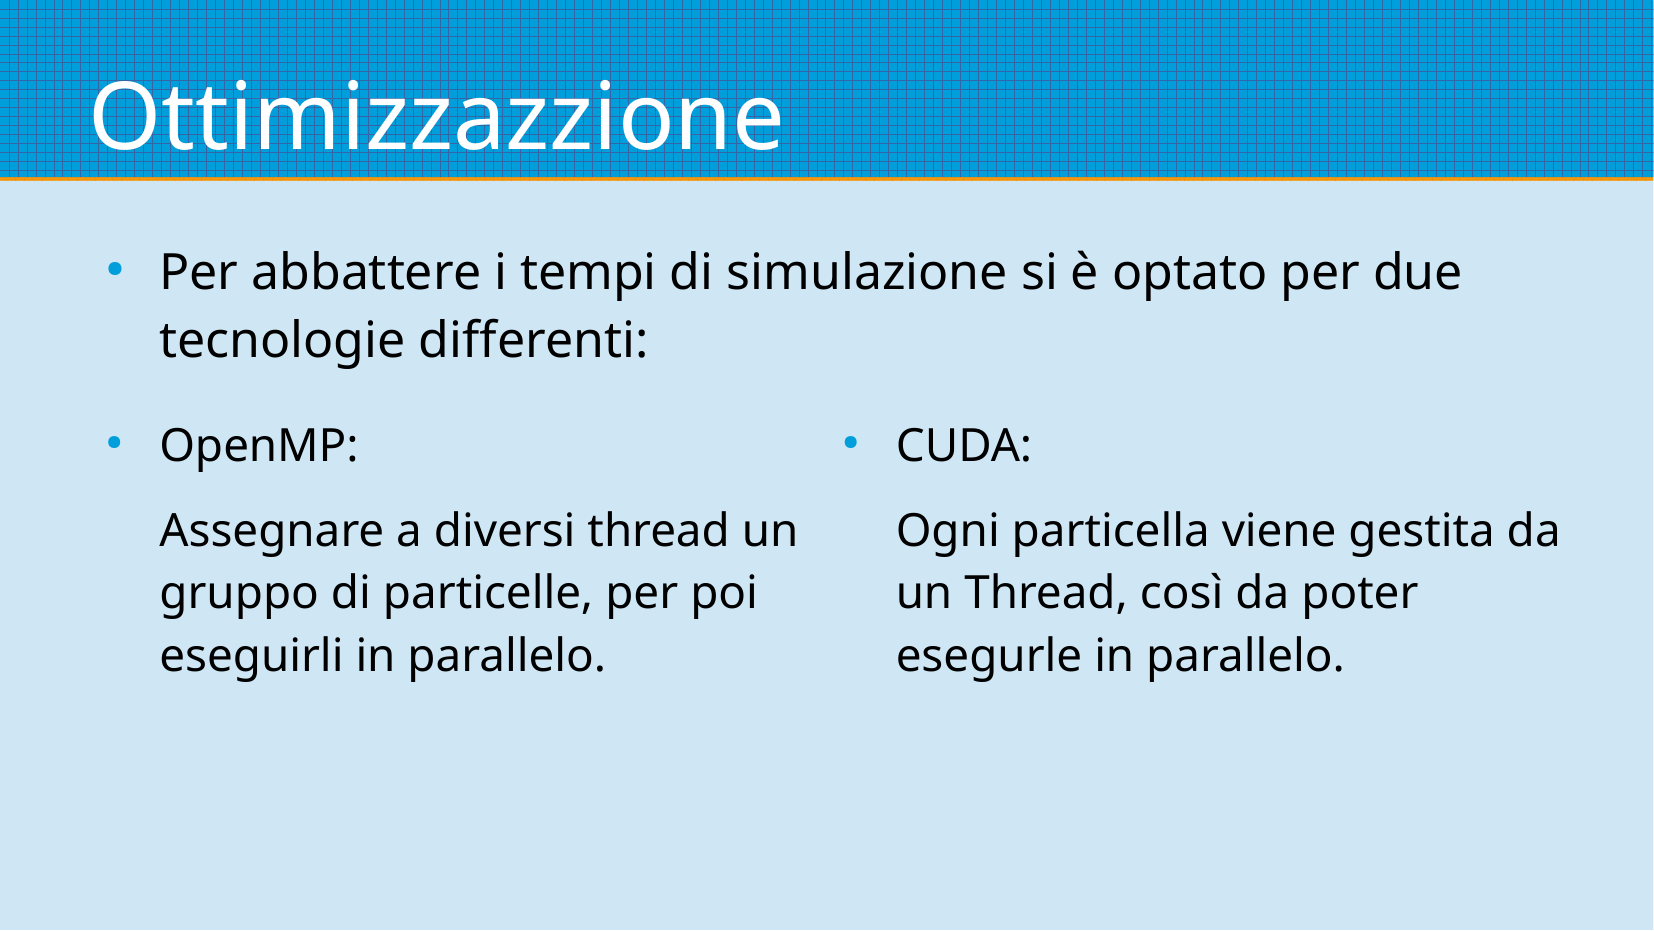

# Ottimizzazzione
Per abbattere i tempi di simulazione si è optato per due tecnologie differenti:
OpenMP:
Assegnare a diversi thread un gruppo di particelle, per poi eseguirli in parallelo.
CUDA:
Ogni particella viene gestita da un Thread, così da poter esegurle in parallelo.